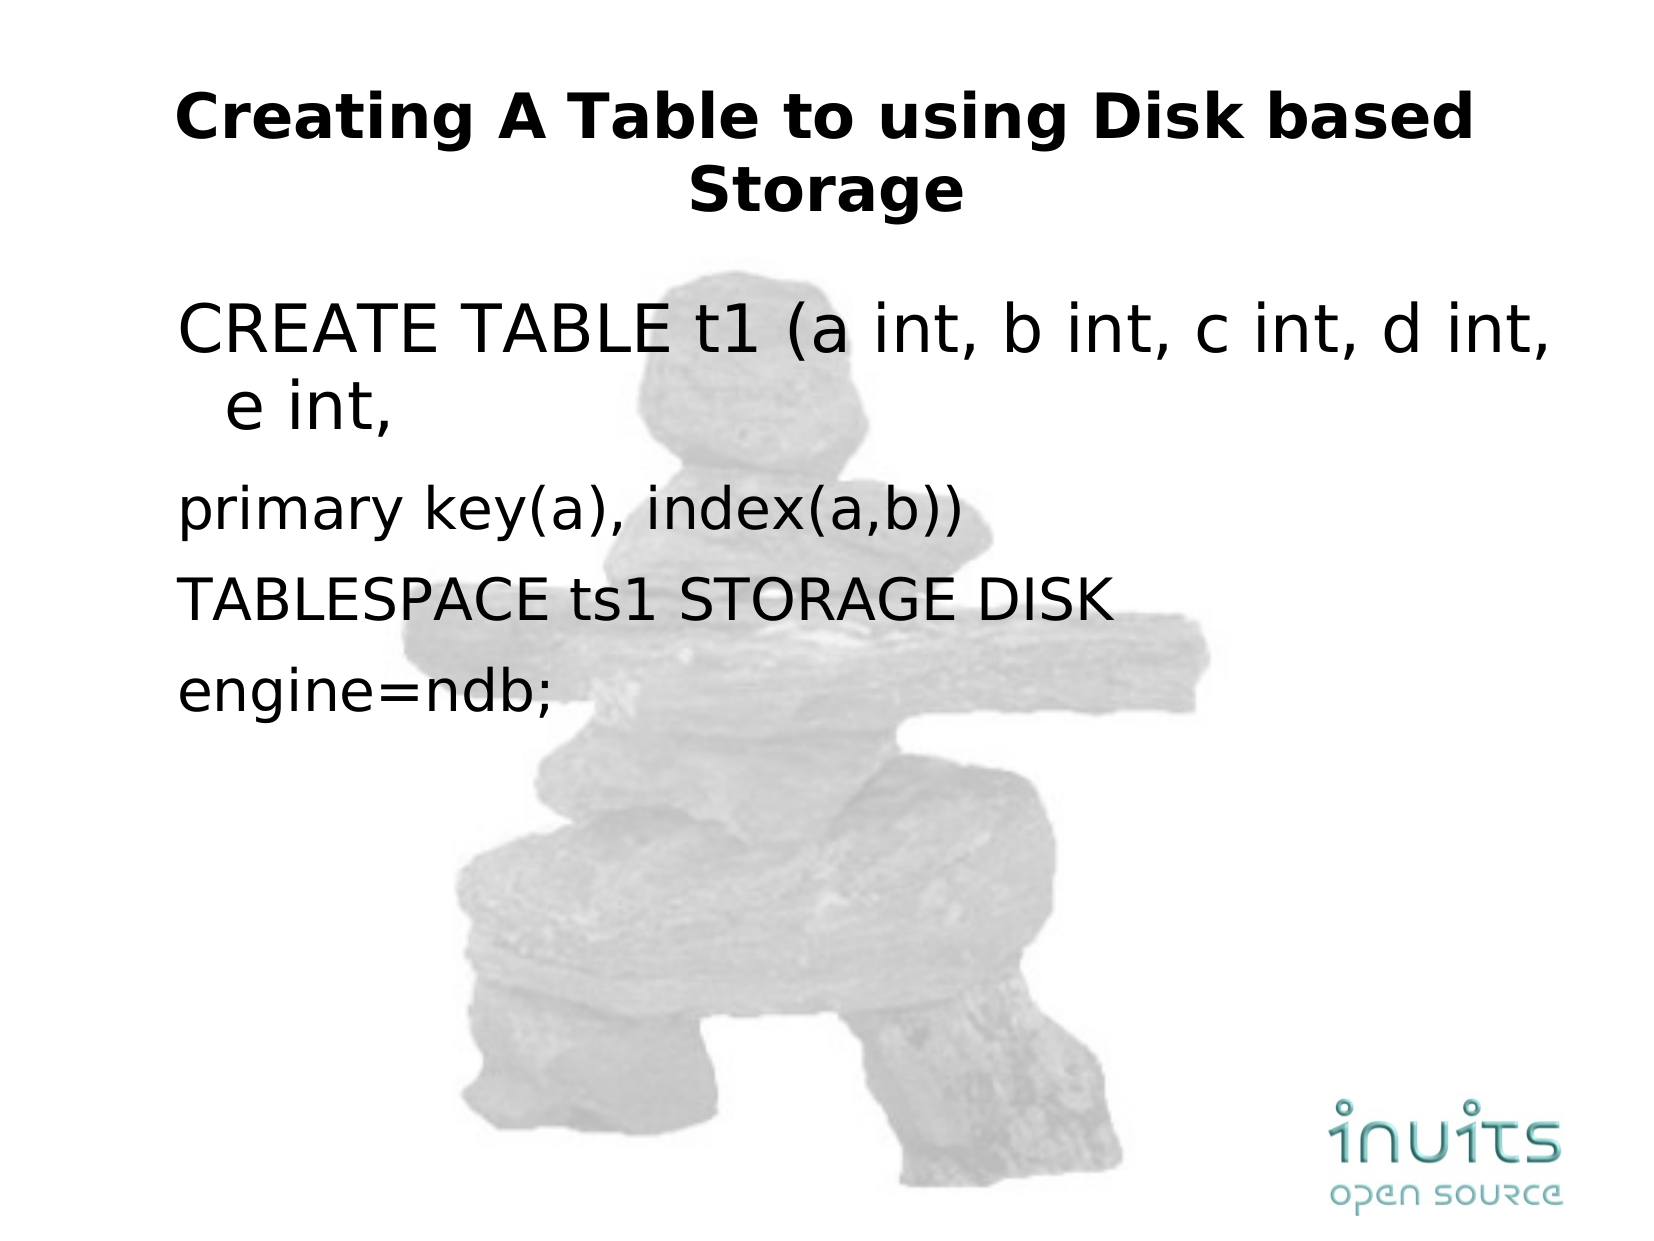

# Creating A Table to using Disk based Storage
CREATE TABLE t1 (a int, b int, c int, d int, e int,
primary key(a), index(a,b))
TABLESPACE ts1 STORAGE DISK
engine=ndb;